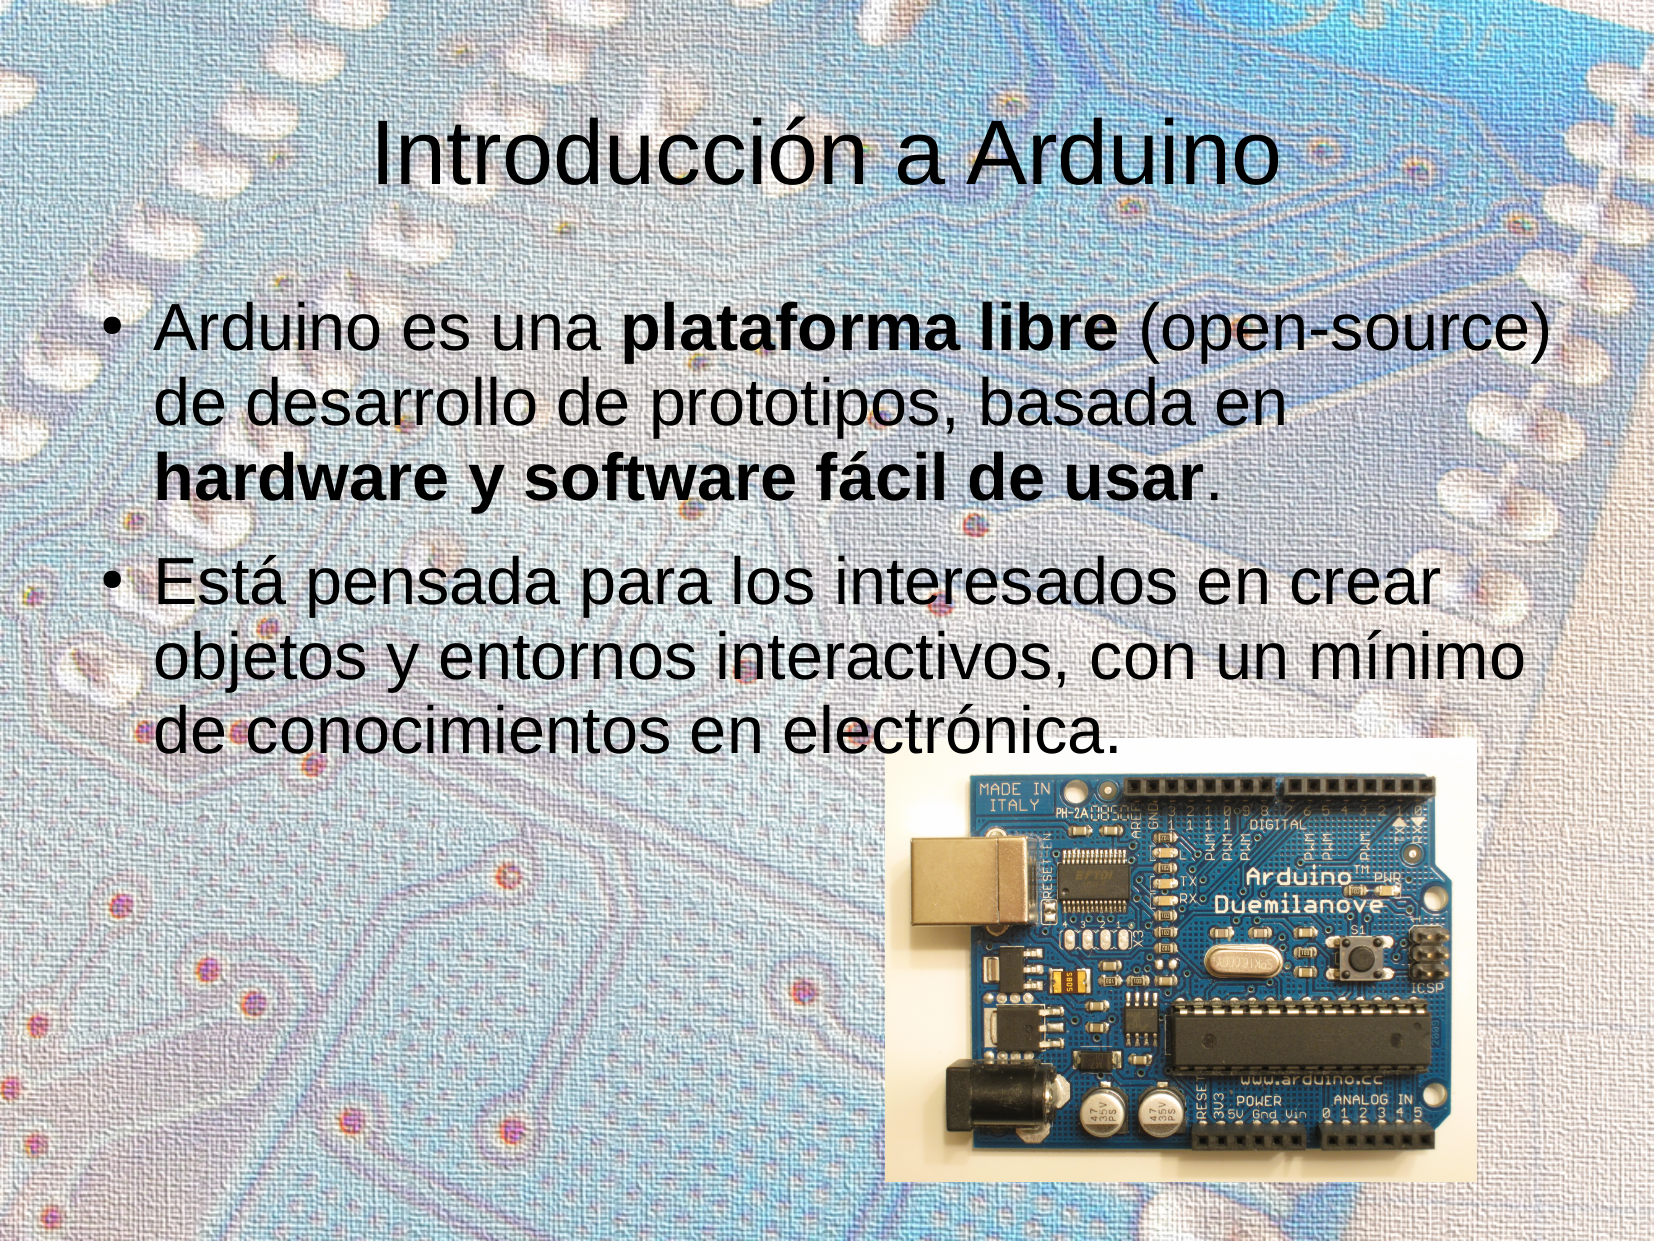

# Introducción a Arduino
Arduino es una plataforma libre (open-source) de desarrollo de prototipos, basada en hardware y software fácil de usar.
Está pensada para los interesados en crear objetos y entornos interactivos, con un mínimo de conocimientos en electrónica.